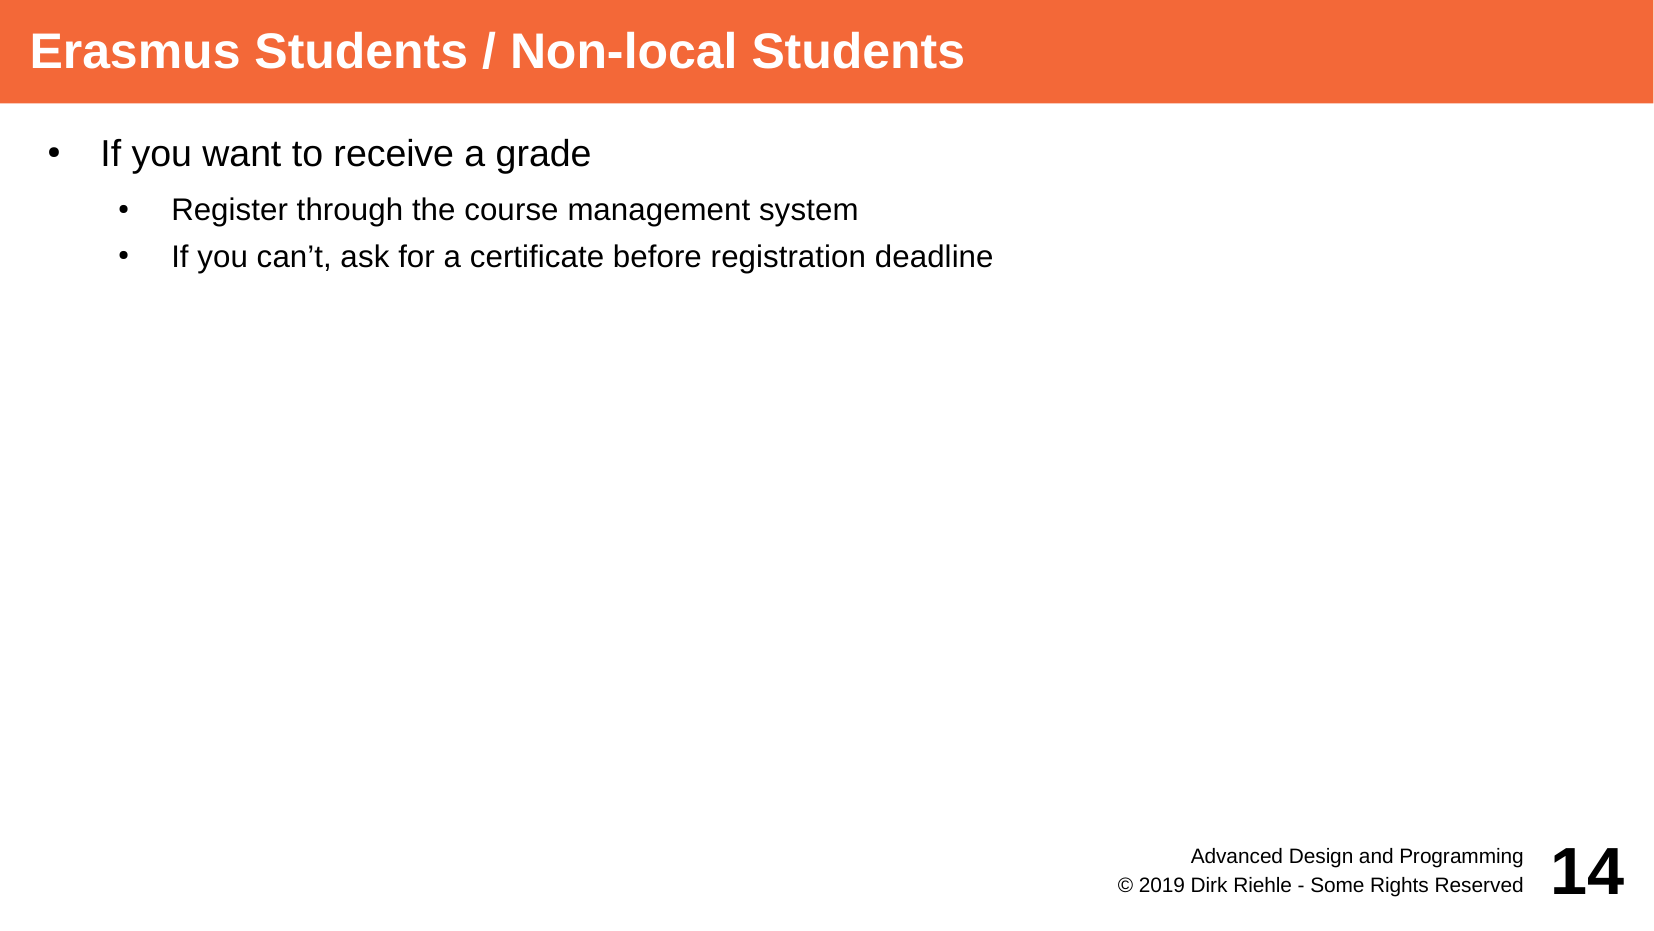

# Erasmus Students / Non-local Students
If you want to receive a grade
Register through the course management system
If you can’t, ask for a certificate before registration deadline
Advanced Design and Programming
14
© 2019 Dirk Riehle - Some Rights Reserved